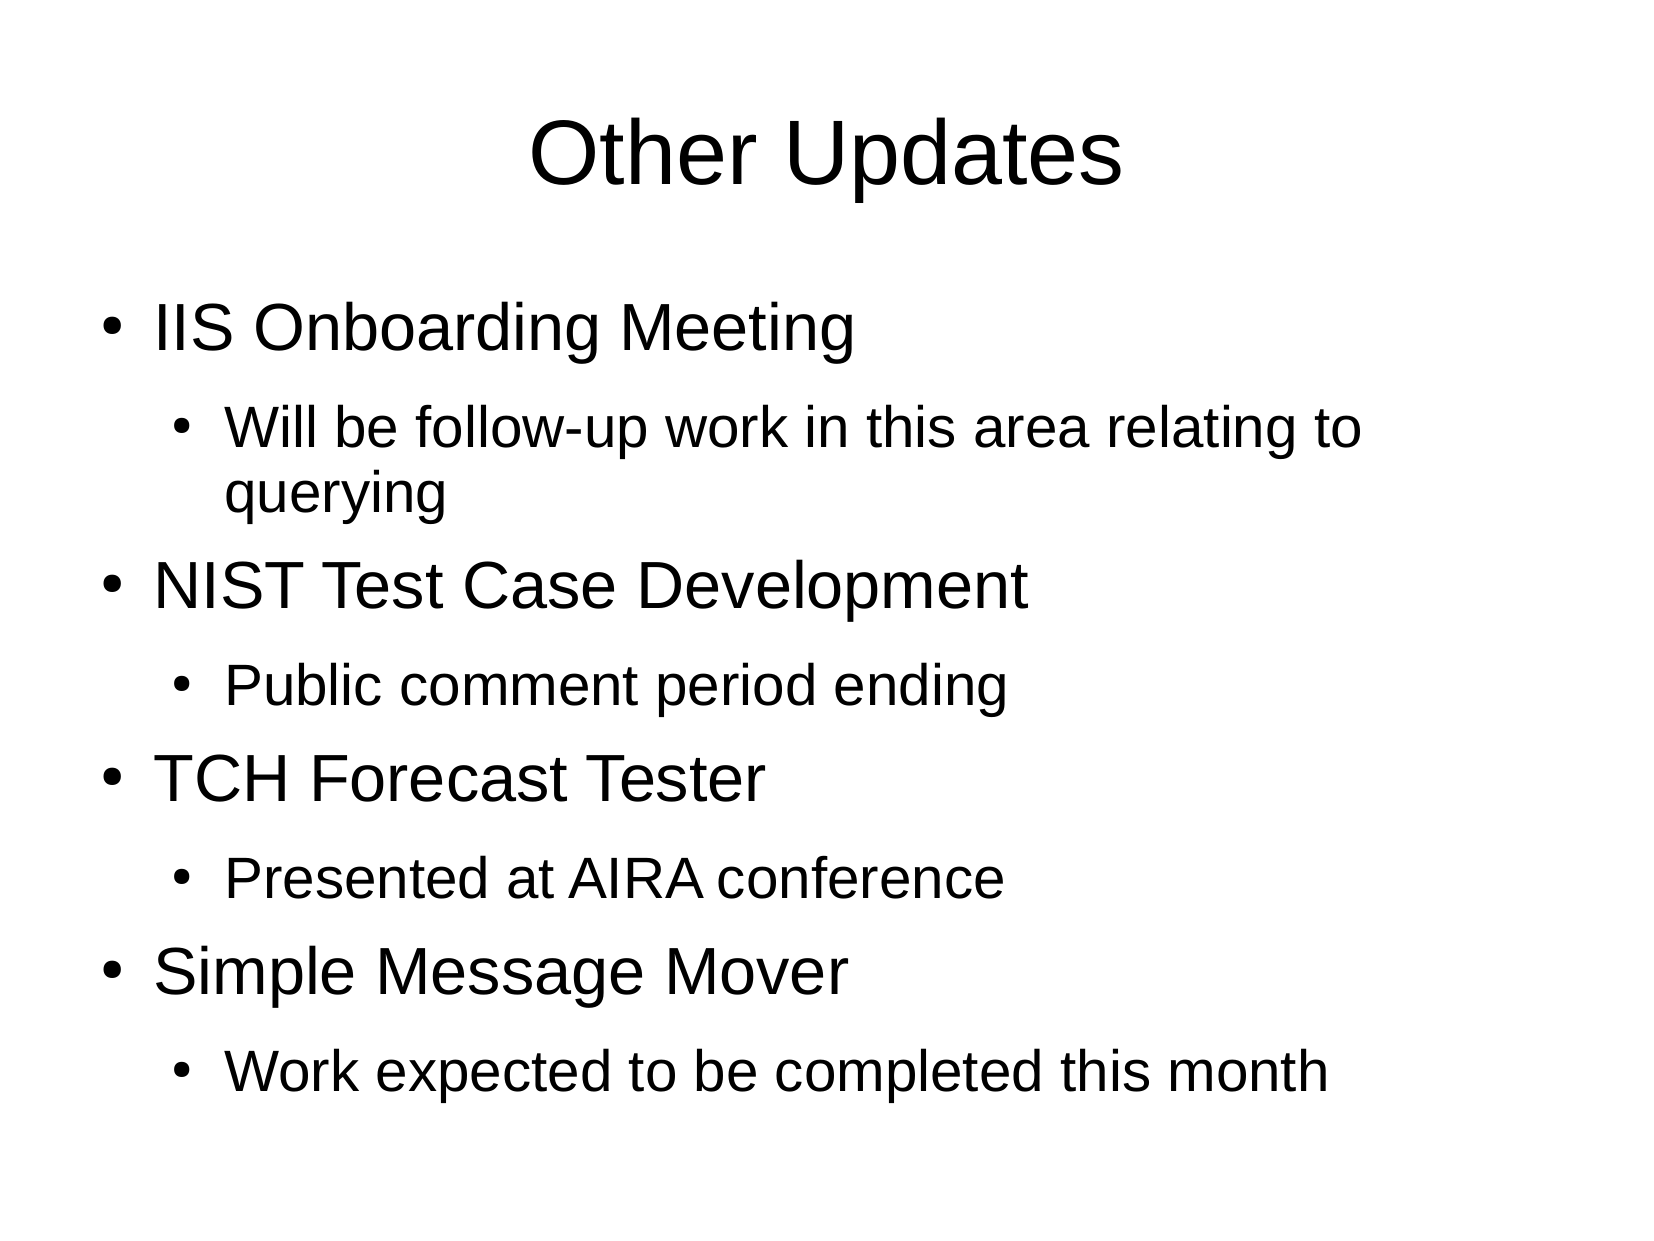

# Other Updates
IIS Onboarding Meeting
Will be follow-up work in this area relating to querying
NIST Test Case Development
Public comment period ending
TCH Forecast Tester
Presented at AIRA conference
Simple Message Mover
Work expected to be completed this month